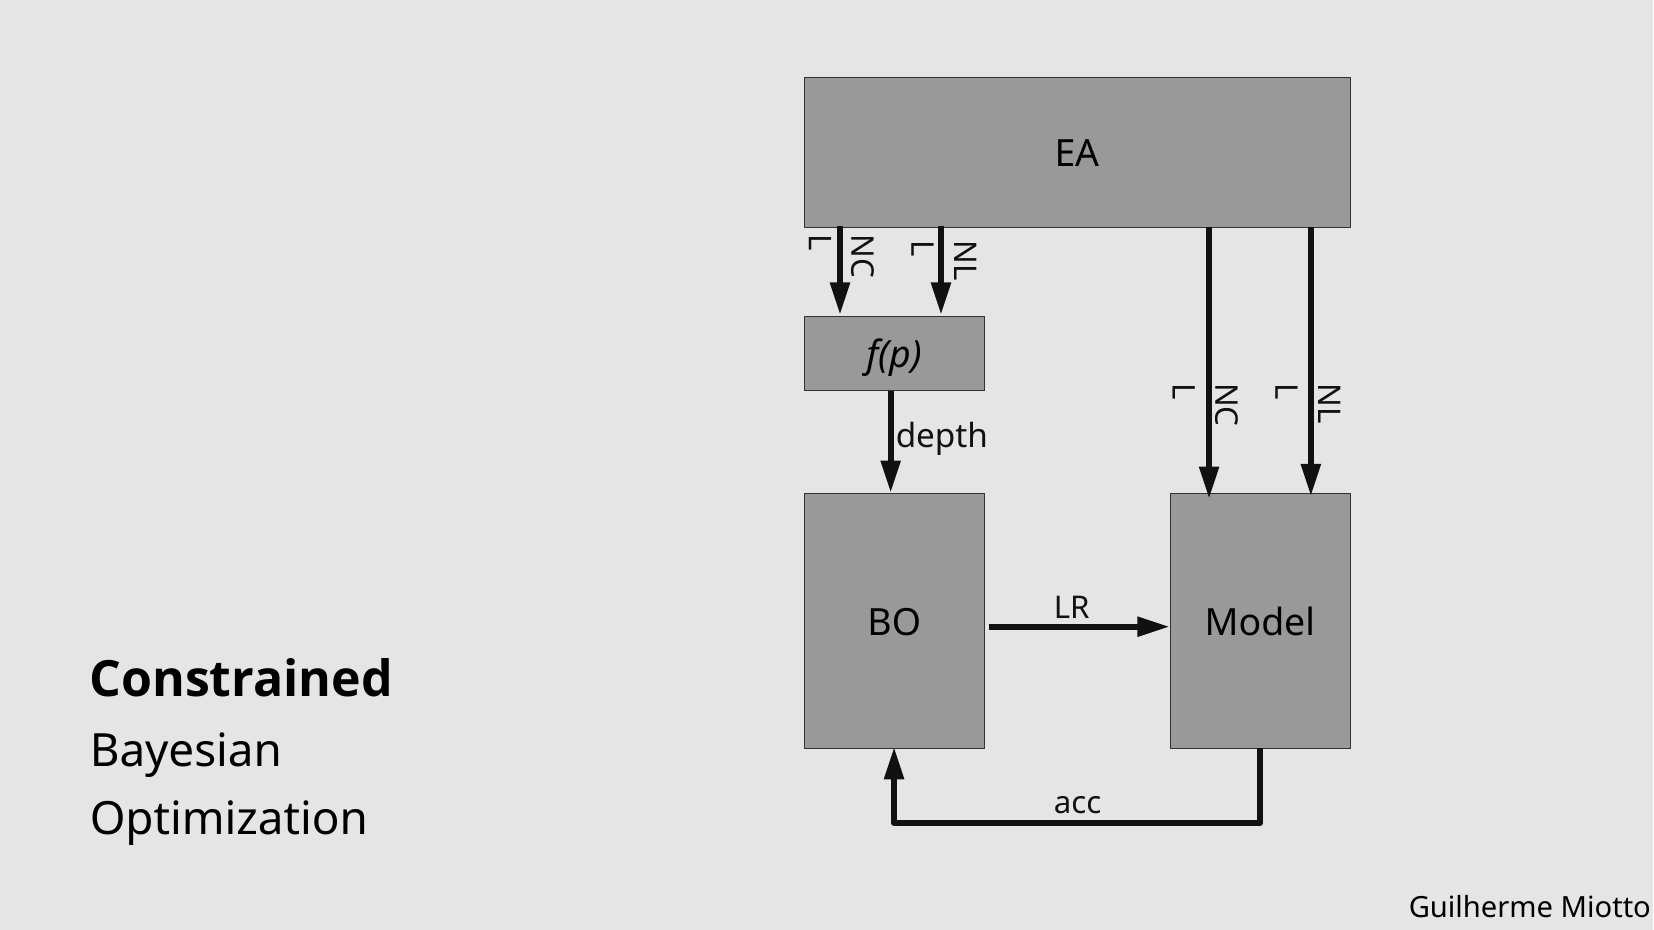

EA
NCL
NLL
NCL
NLL
f(p)
depth
BO
Model
LR
Constrained
Bayesian
Optimization
acc
Guilherme Miotto